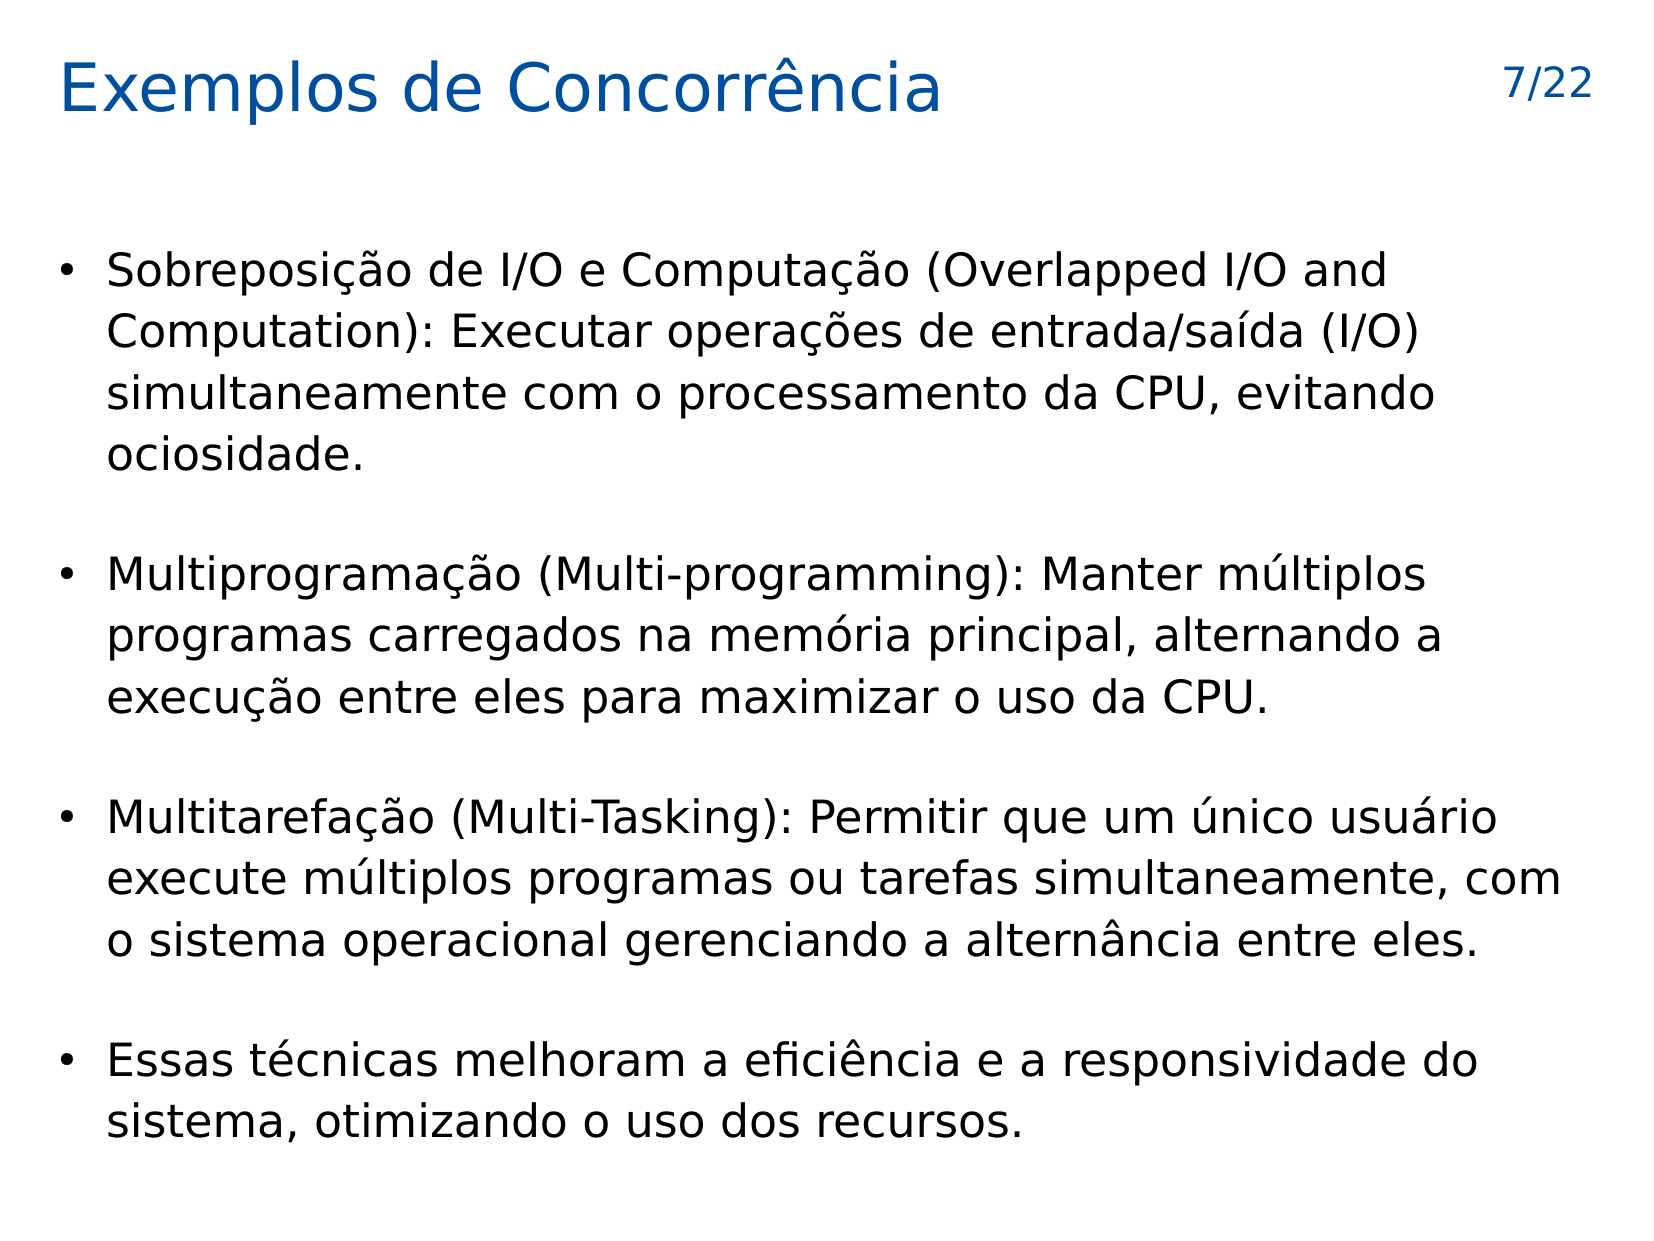

# Exemplos de Concorrência
7
Sobreposição de I/O e Computação (Overlapped I/O and Computation): Executar operações de entrada/saída (I/O) simultaneamente com o processamento da CPU, evitando ociosidade.
Multiprogramação (Multi-programming): Manter múltiplos programas carregados na memória principal, alternando a execução entre eles para maximizar o uso da CPU.
Multitarefação (Multi-Tasking): Permitir que um único usuário execute múltiplos programas ou tarefas simultaneamente, com o sistema operacional gerenciando a alternância entre eles.
Essas técnicas melhoram a eficiência e a responsividade do sistema, otimizando o uso dos recursos.